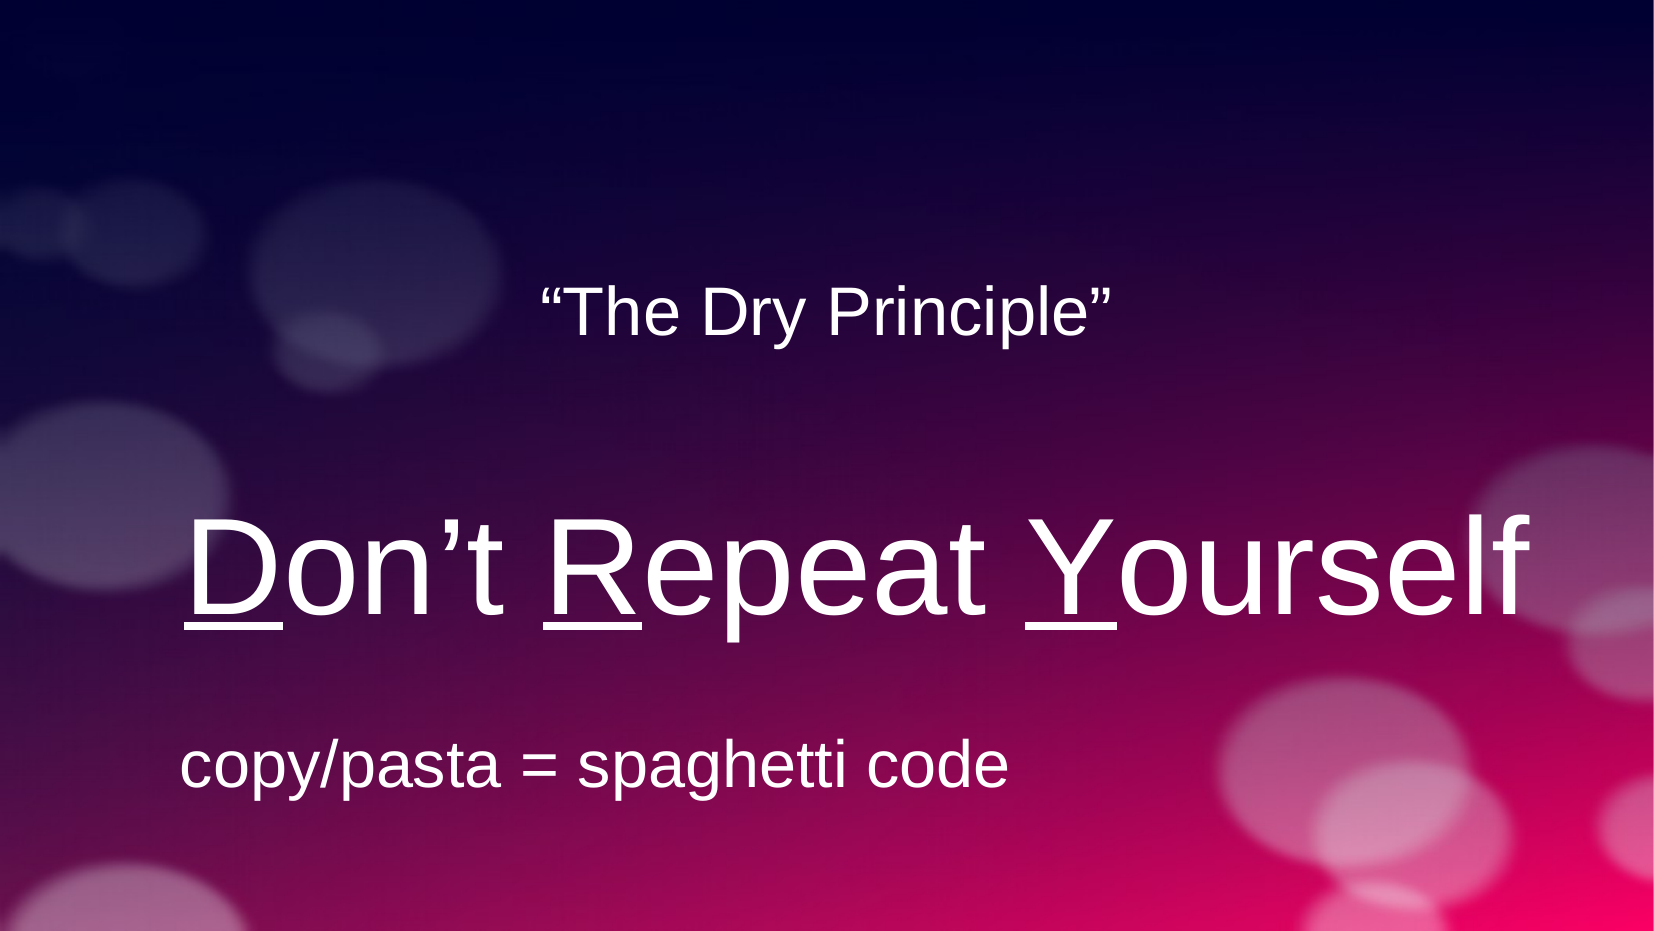

# “The Dry Principle”
Don’t Repeat Yourself
copy/pasta = spaghetti code